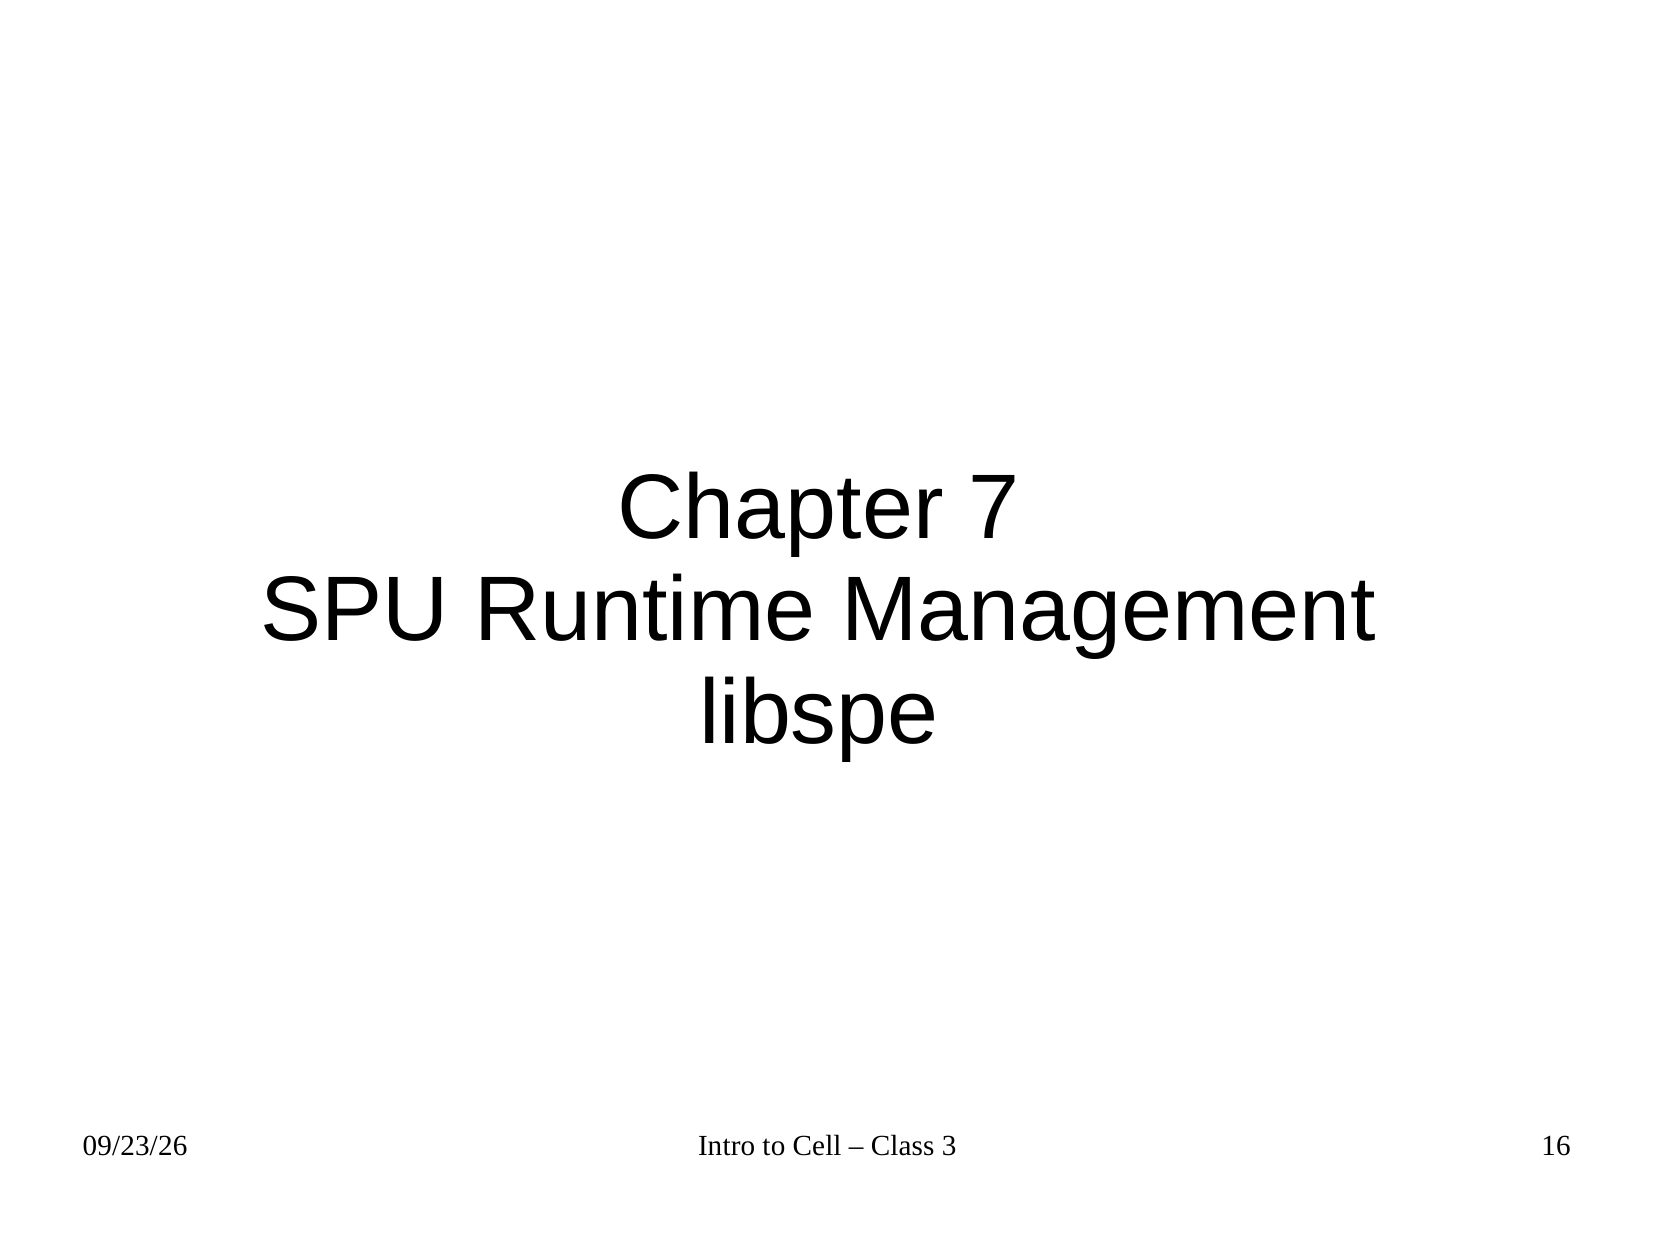

# Chapter 7 SPU Runtime Management libspe
Cell Programming Workshop
16